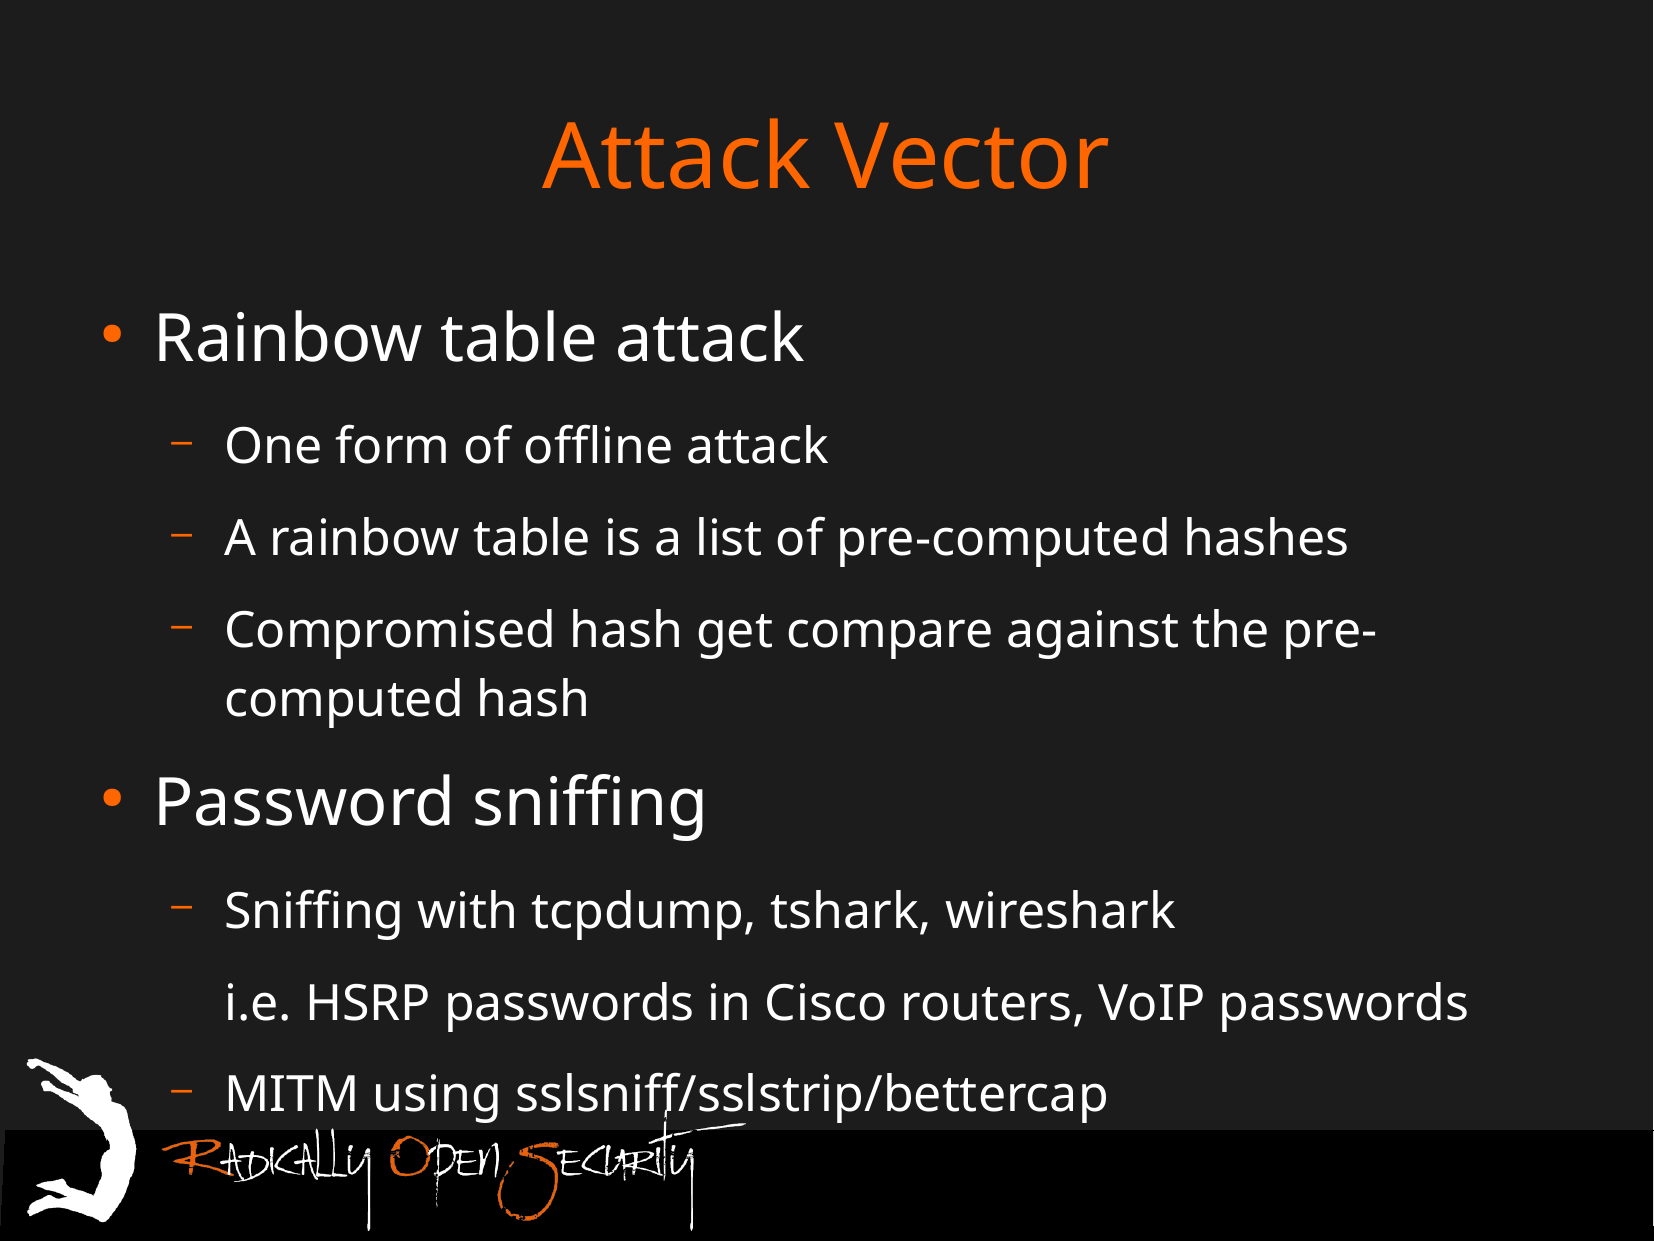

# Attack Vector
Rainbow table attack
One form of offline attack
A rainbow table is a list of pre-computed hashes
Compromised hash get compare against the pre-computed hash
Password sniffing
Sniffing with tcpdump, tshark, wireshark
i.e. HSRP passwords in Cisco routers, VoIP passwords
MITM using sslsniff/sslstrip/bettercap